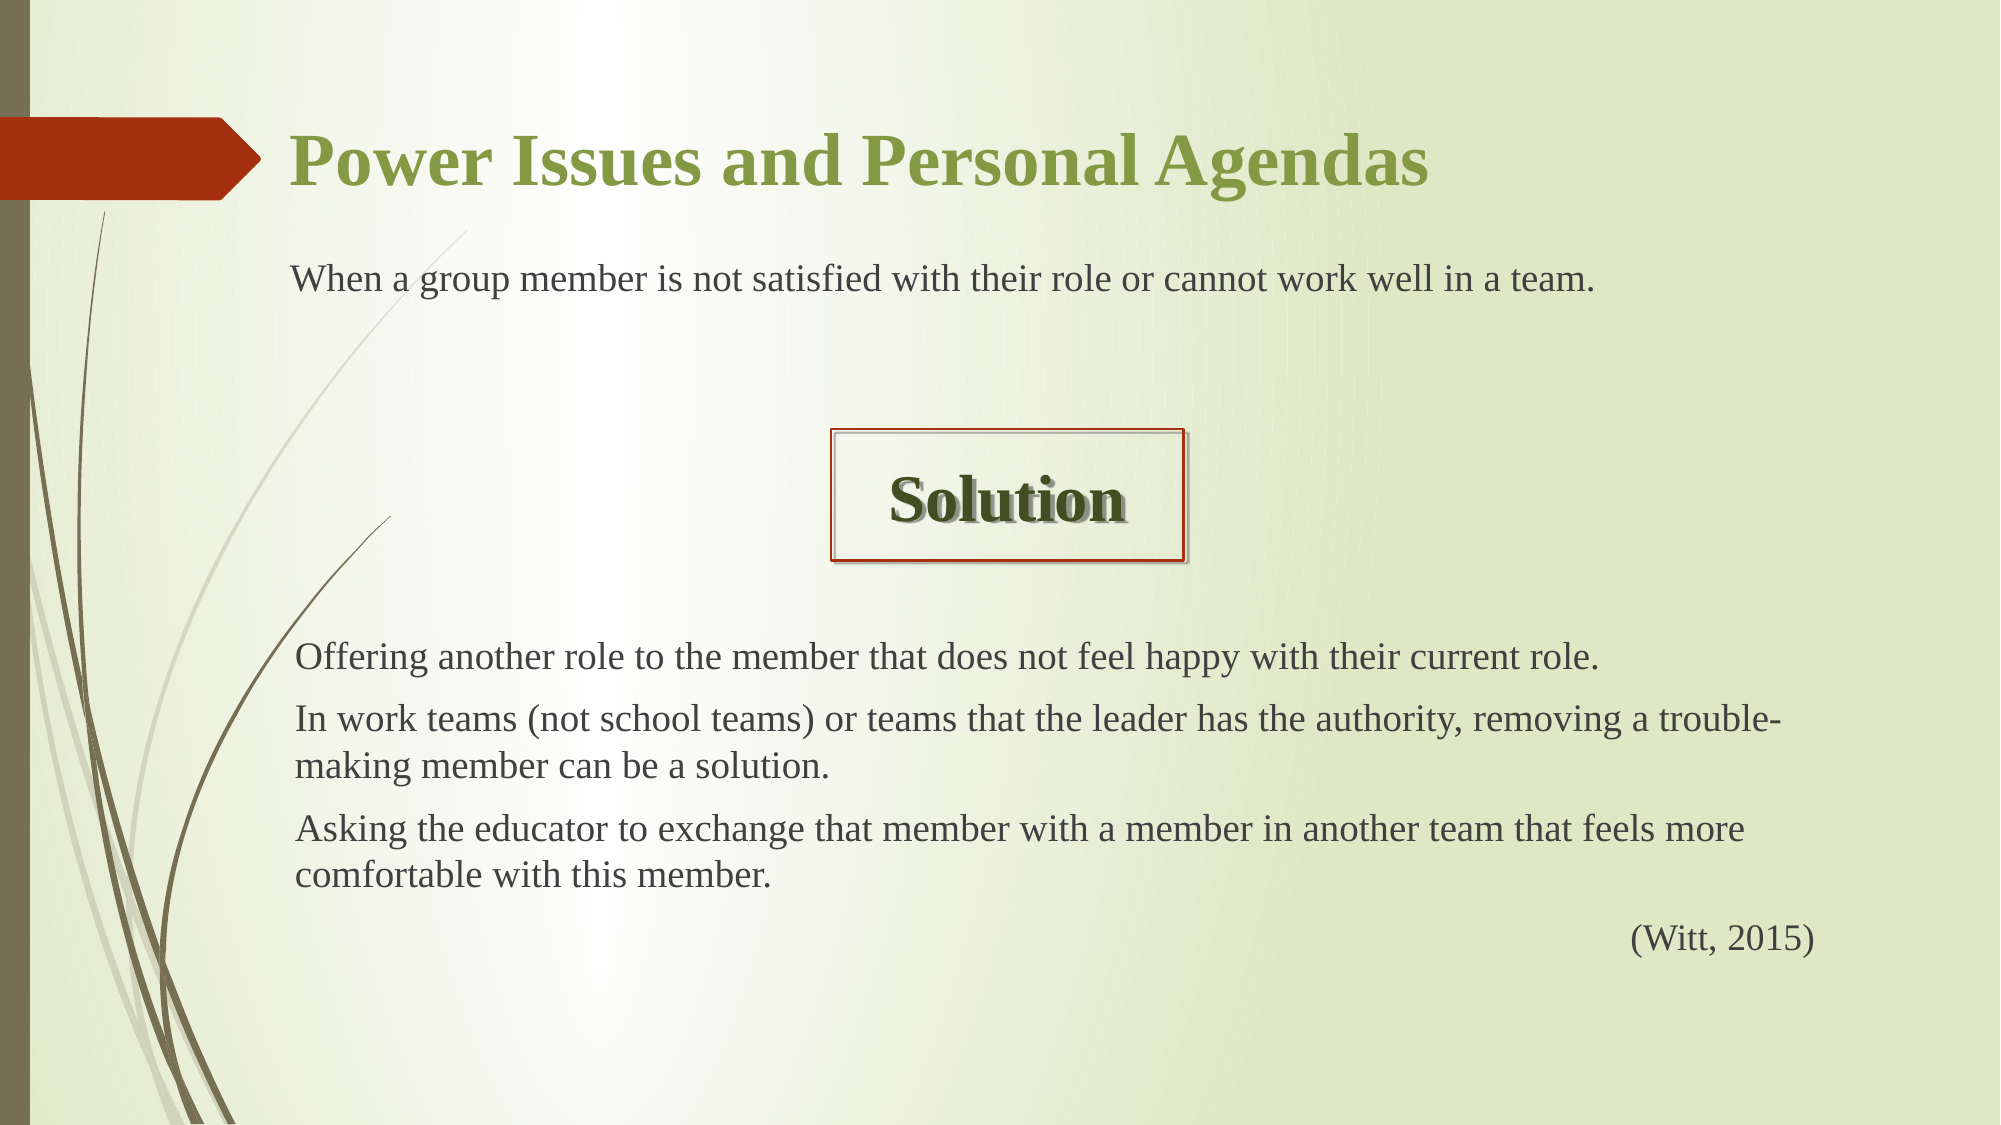

Power Issues and Personal Agendas
# When a group member is not satisfied with their role or cannot work well in a team.
Solution
Offering another role to the member that does not feel happy with their current role.
In work teams (not school teams) or teams that the leader has the authority, removing a trouble-making member can be a solution.
Asking the educator to exchange that member with a member in another team that feels more comfortable with this member.
 (Witt, 2015)